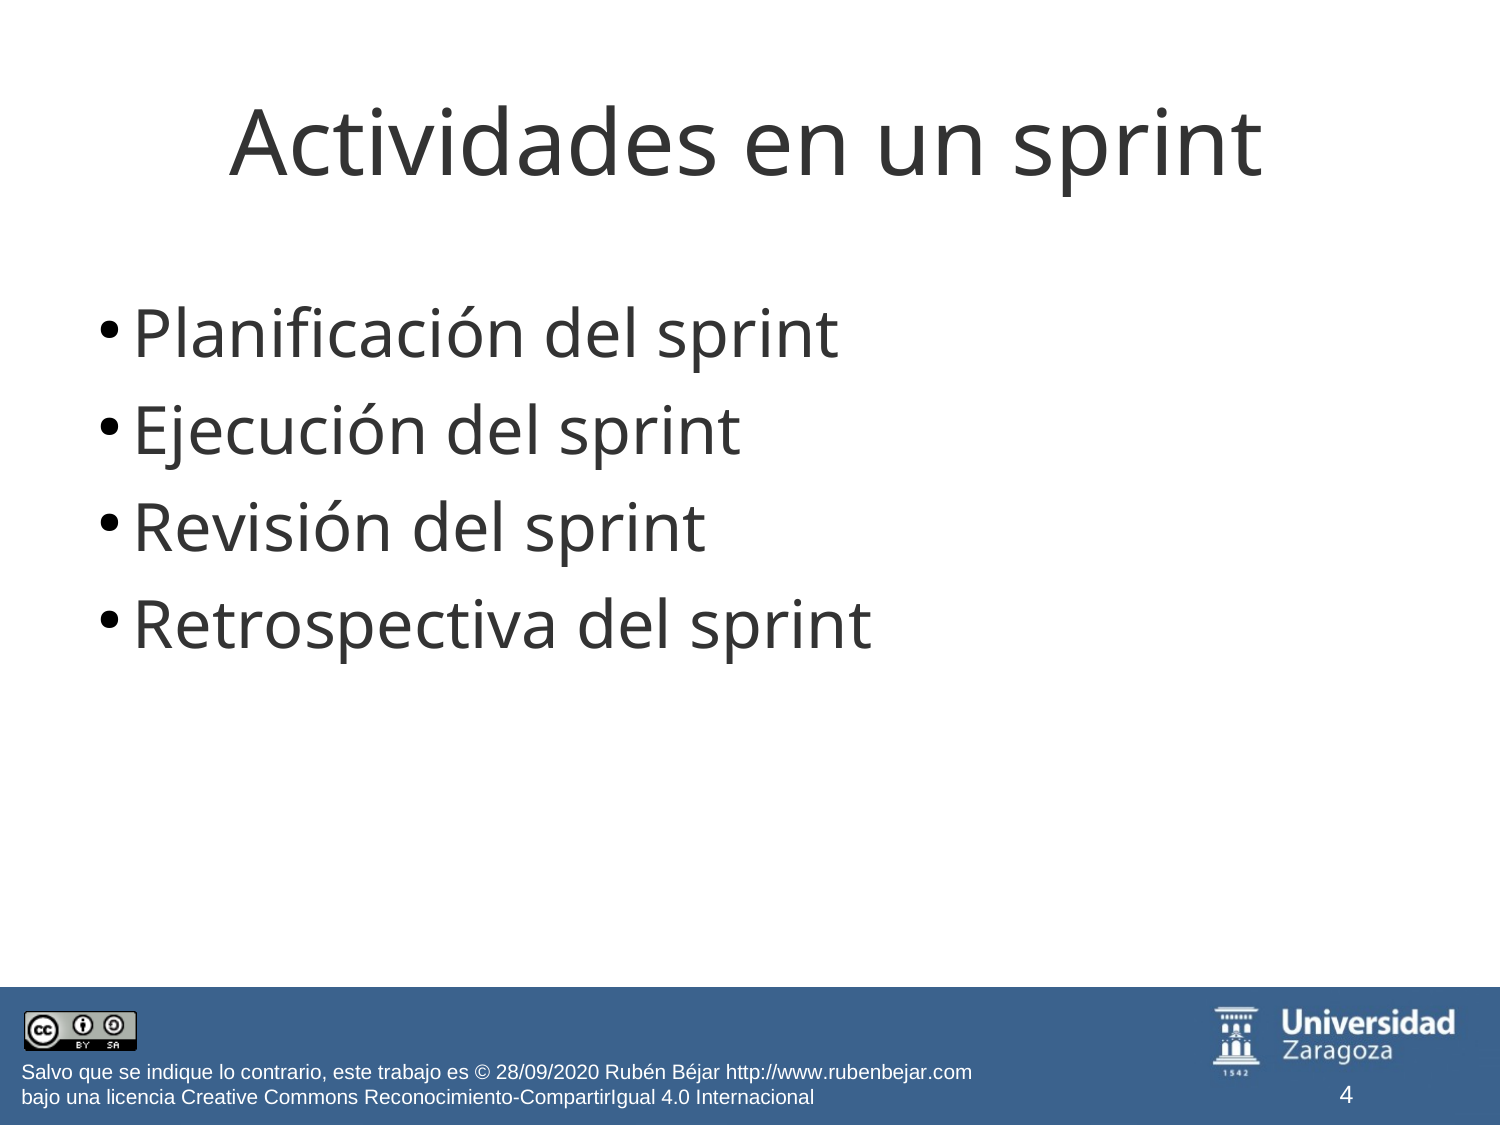

# Actividades en un sprint
Planificación del sprint
Ejecución del sprint
Revisión del sprint
Retrospectiva del sprint